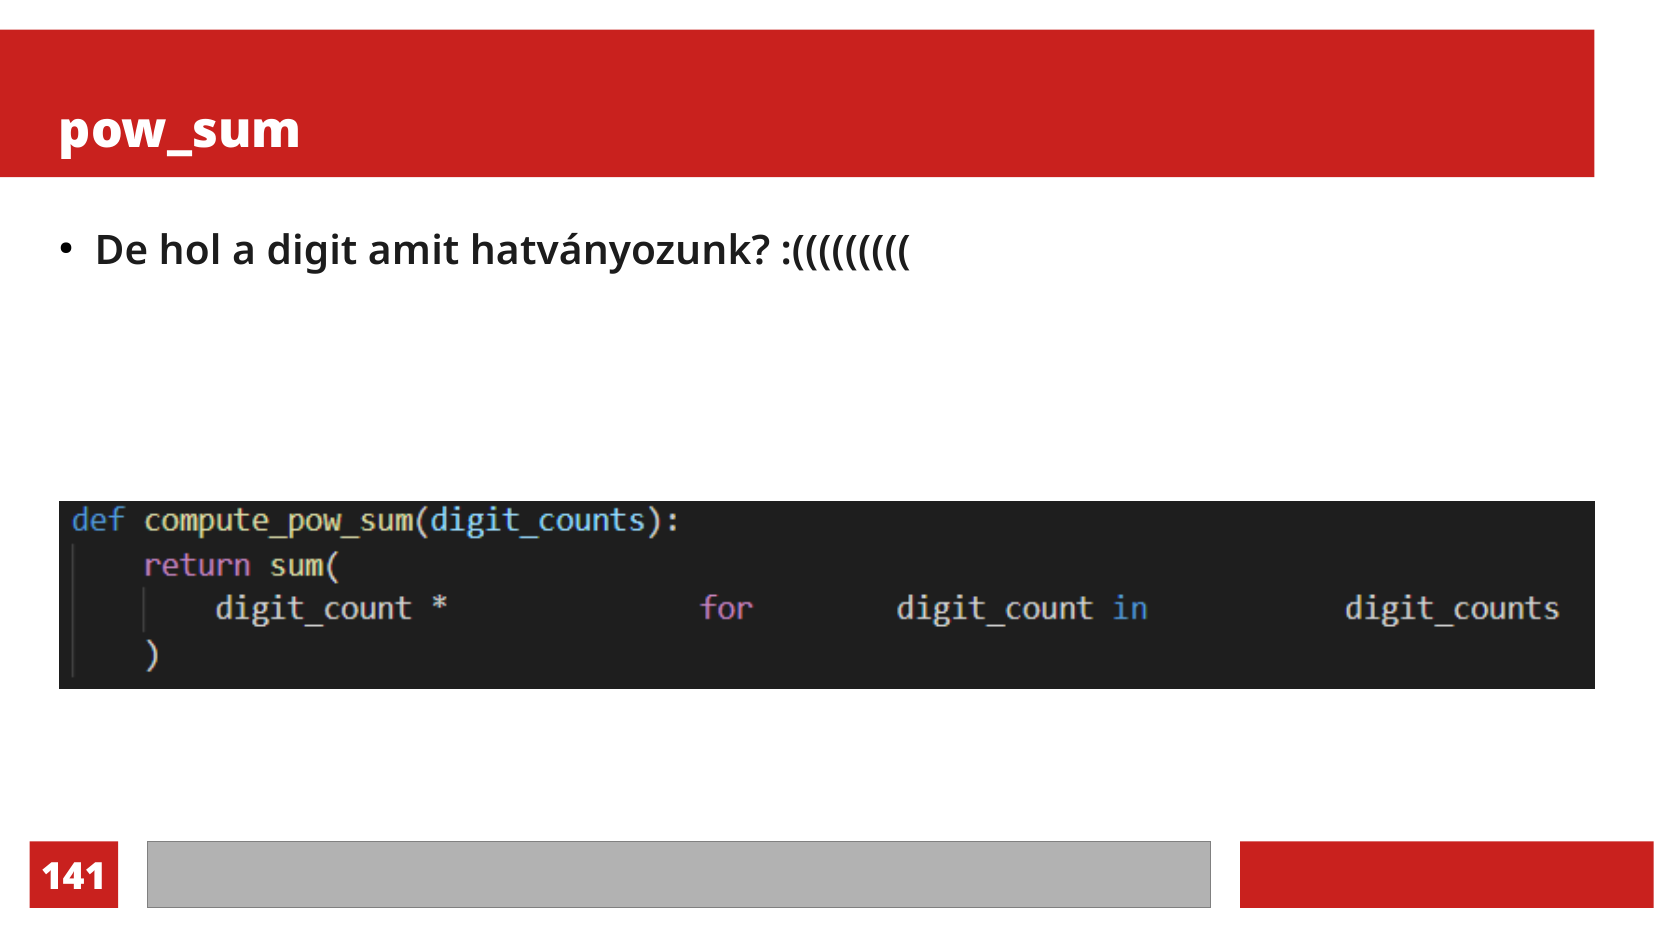

# pow_sum
De hol a digit amit hatványozunk? :(((((((((
141